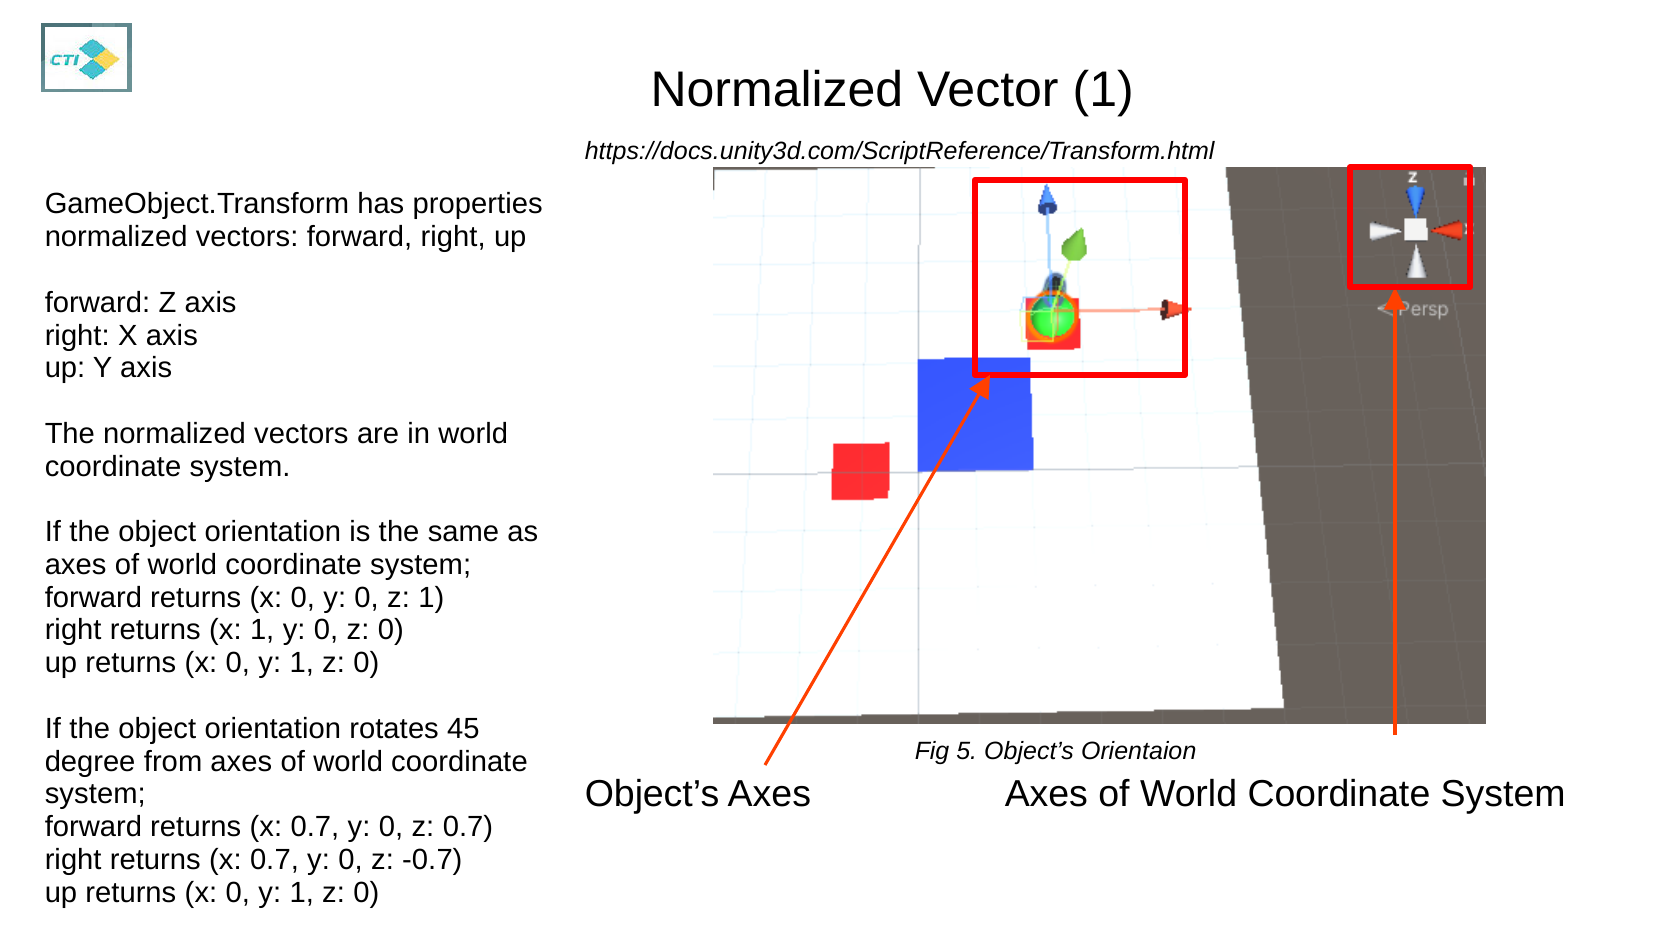

Normalized Vector (1)
https://docs.unity3d.com/ScriptReference/Transform.html
GameObject.Transform has properties normalized vectors: forward, right, up
forward: Z axis
right: X axis
up: Y axis
The normalized vectors are in world coordinate system.
If the object orientation is the same as axes of world coordinate system; forward returns (x: 0, y: 0, z: 1)
right returns (x: 1, y: 0, z: 0)
up returns (x: 0, y: 1, z: 0)
If the object orientation rotates 45 degree from axes of world coordinate system;
forward returns (x: 0.7, y: 0, z: 0.7)
right returns (x: 0.7, y: 0, z: -0.7)
up returns (x: 0, y: 1, z: 0)
Fig 5. Object’s Orientaion
Object’s Axes
Axes of World Coordinate System